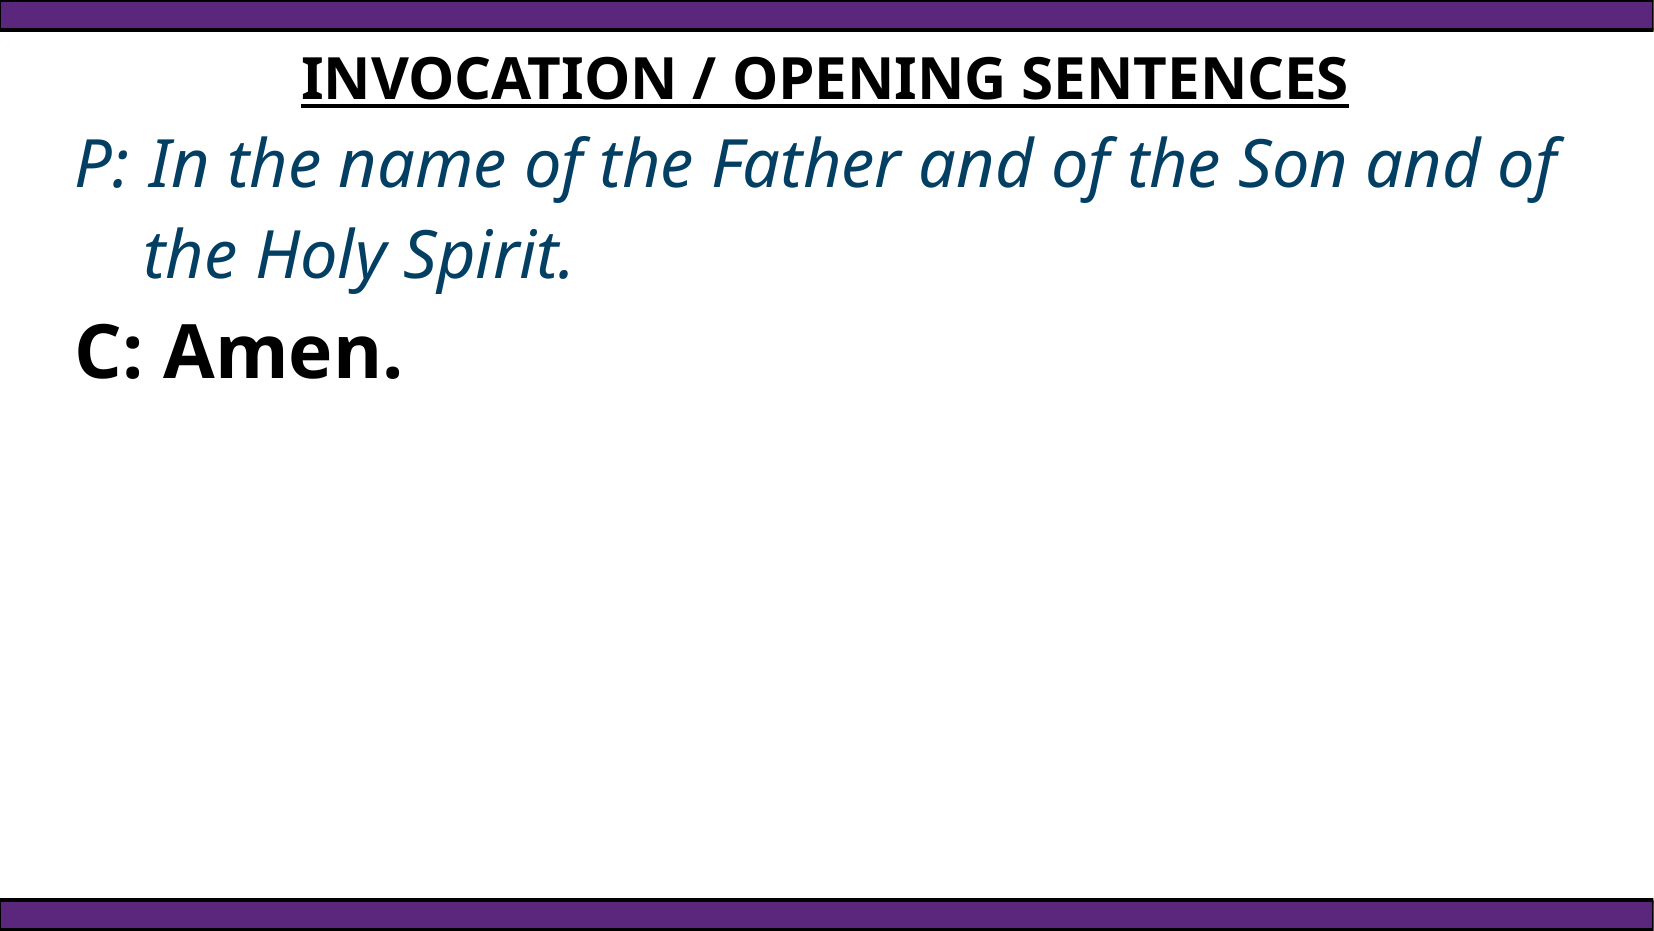

INVOCATION / OPENING SENTENCES
P:	In the name of the Father and of the Son and of
 the Holy Spirit.
C: Amen.